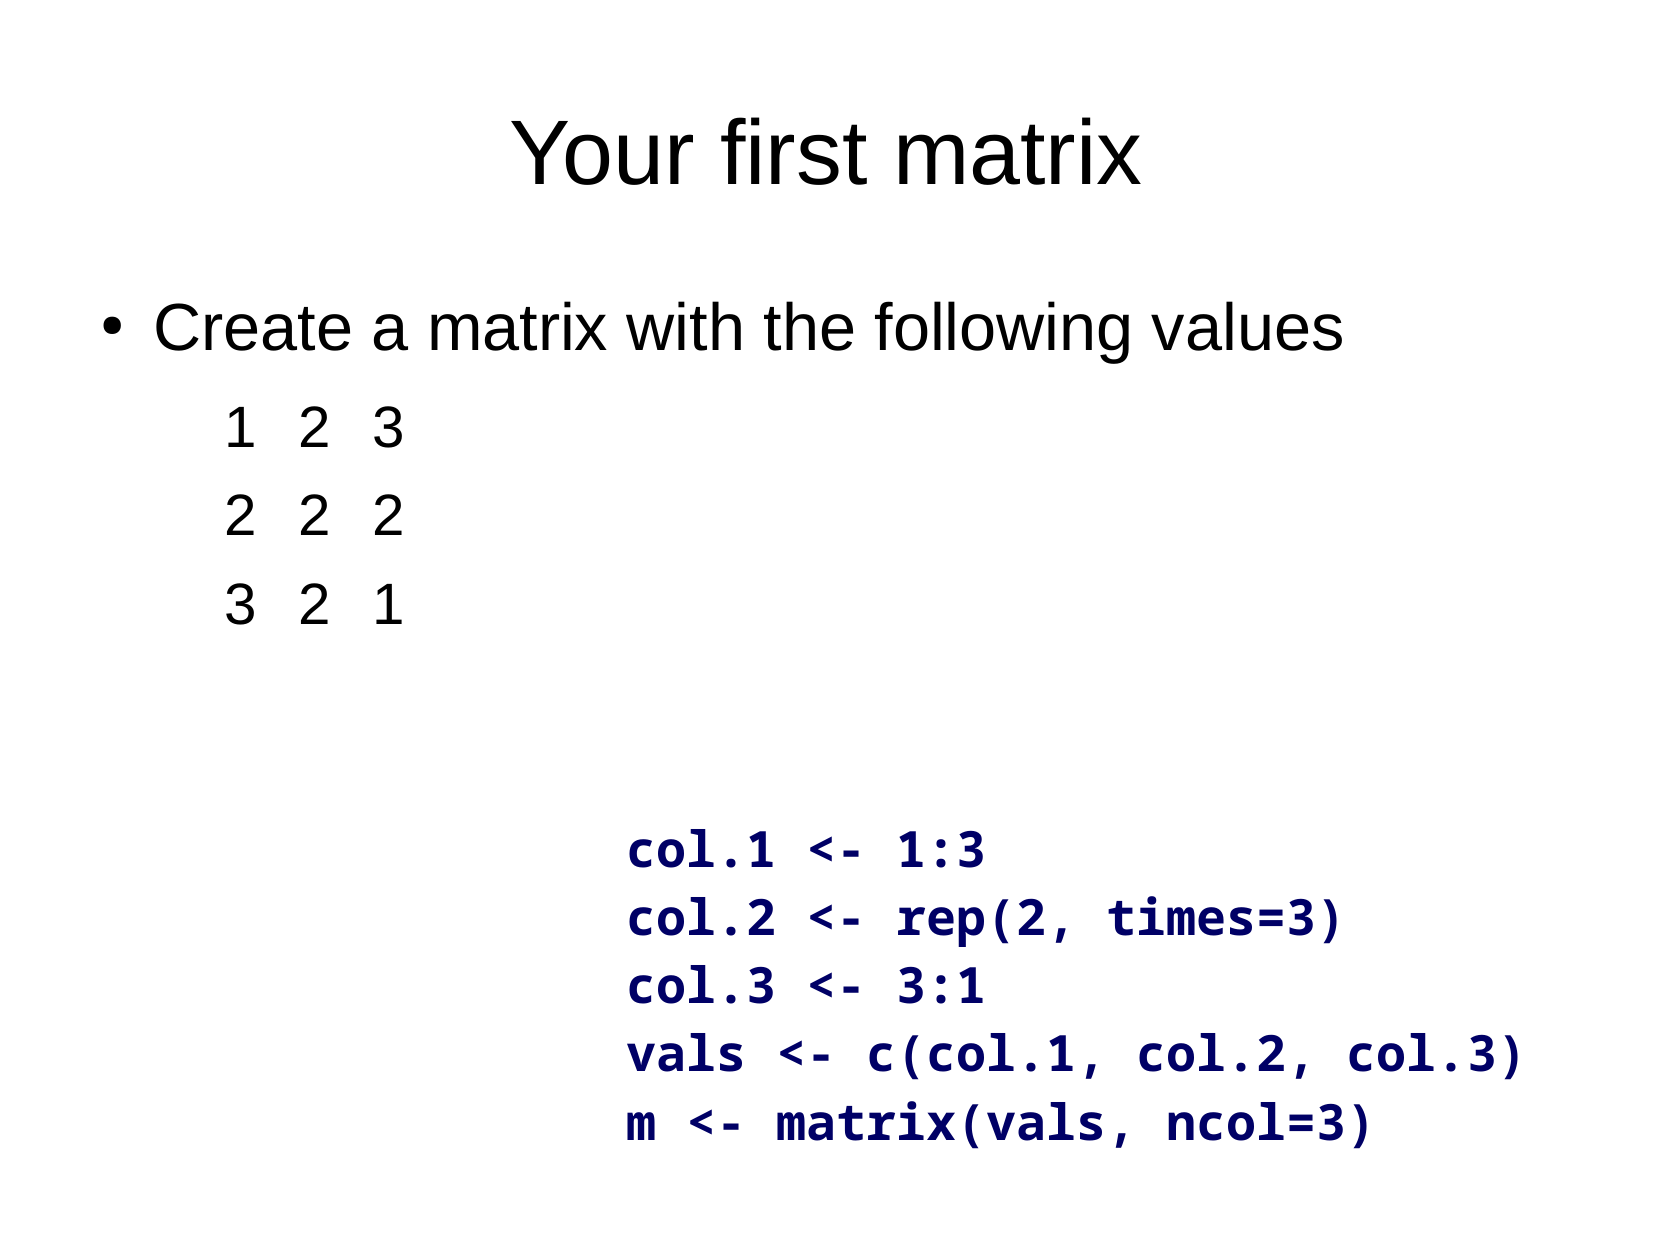

# Your first matrix
Create a matrix with the following values
1	2	3
2	2	2
3	2	1
col.1 <- 1:3
col.2 <- rep(2, times=3)
col.3 <- 3:1
vals <- c(col.1, col.2, col.3)
m <- matrix(vals, ncol=3)